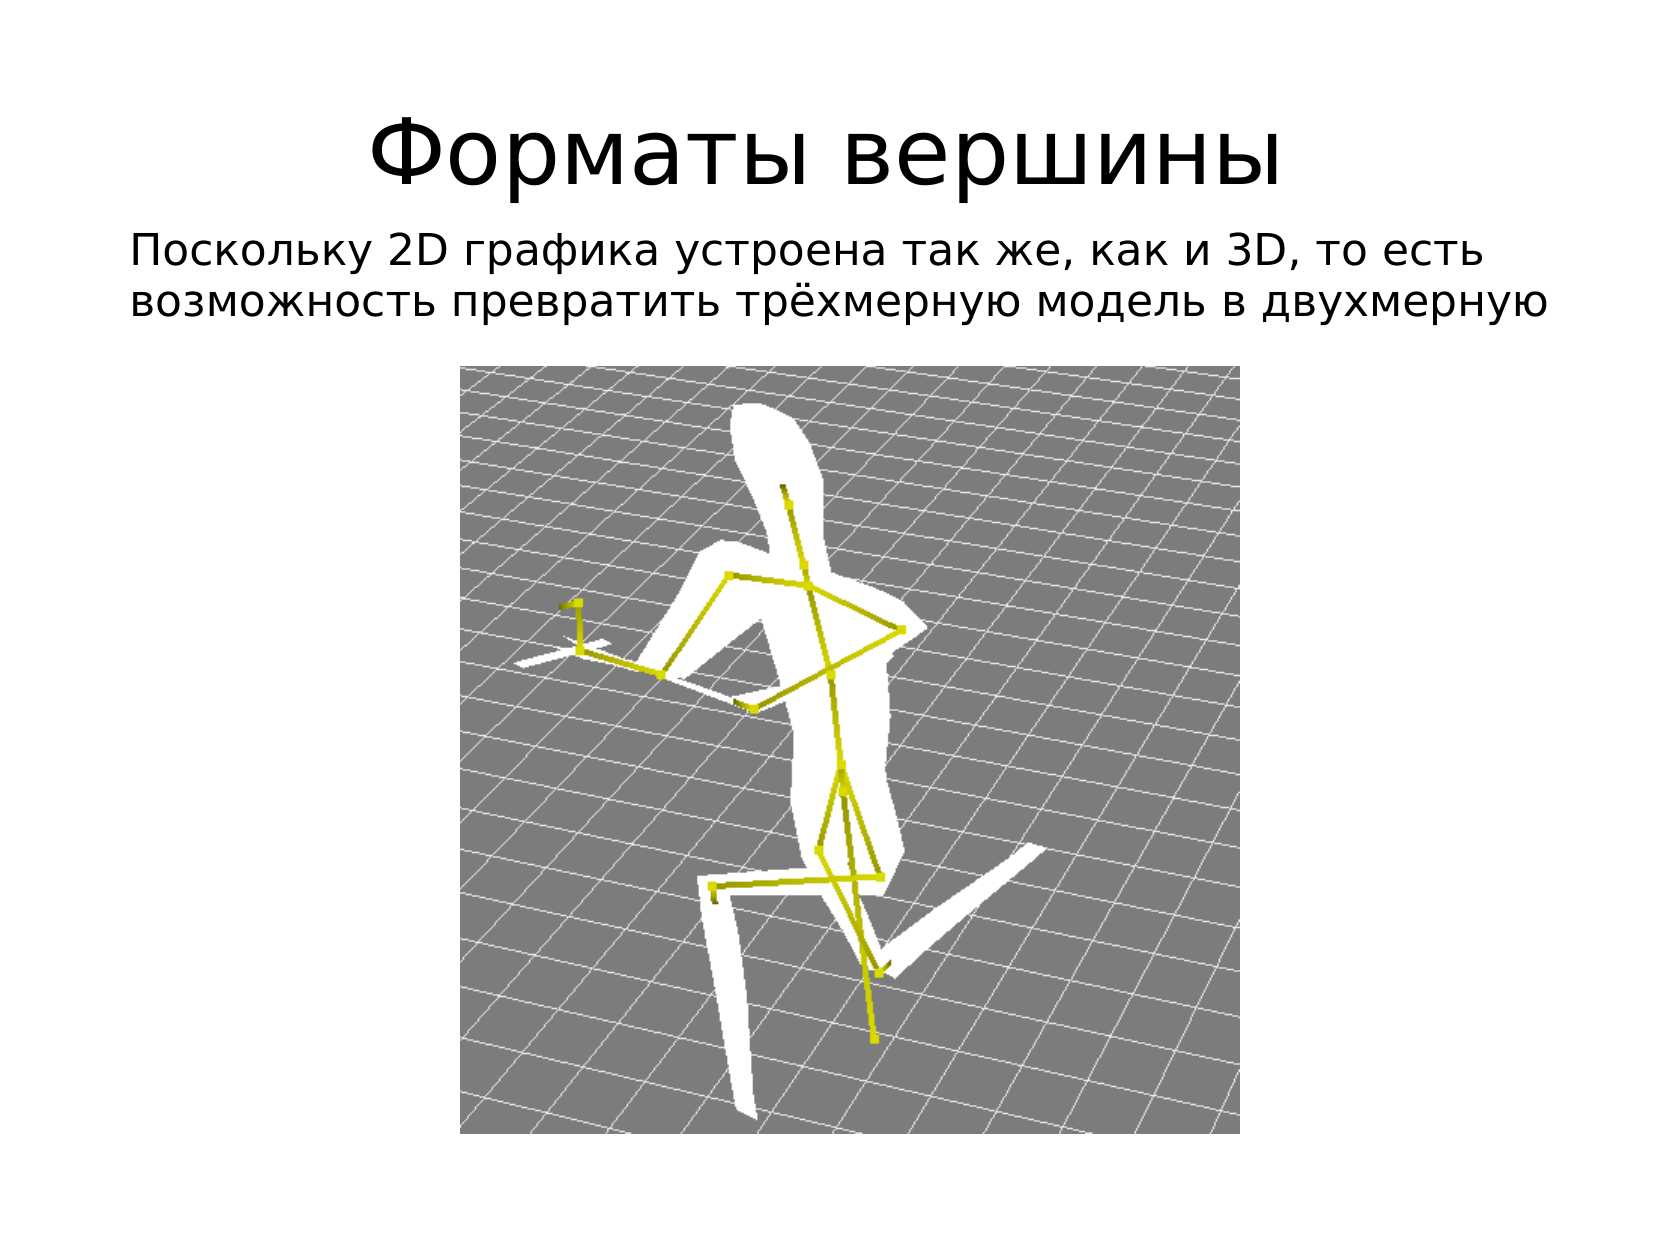

# Форматы вершины
Поскольку 2D графика устроена так же, как и 3D, то есть возможность превратить трёхмерную модель в двухмерную